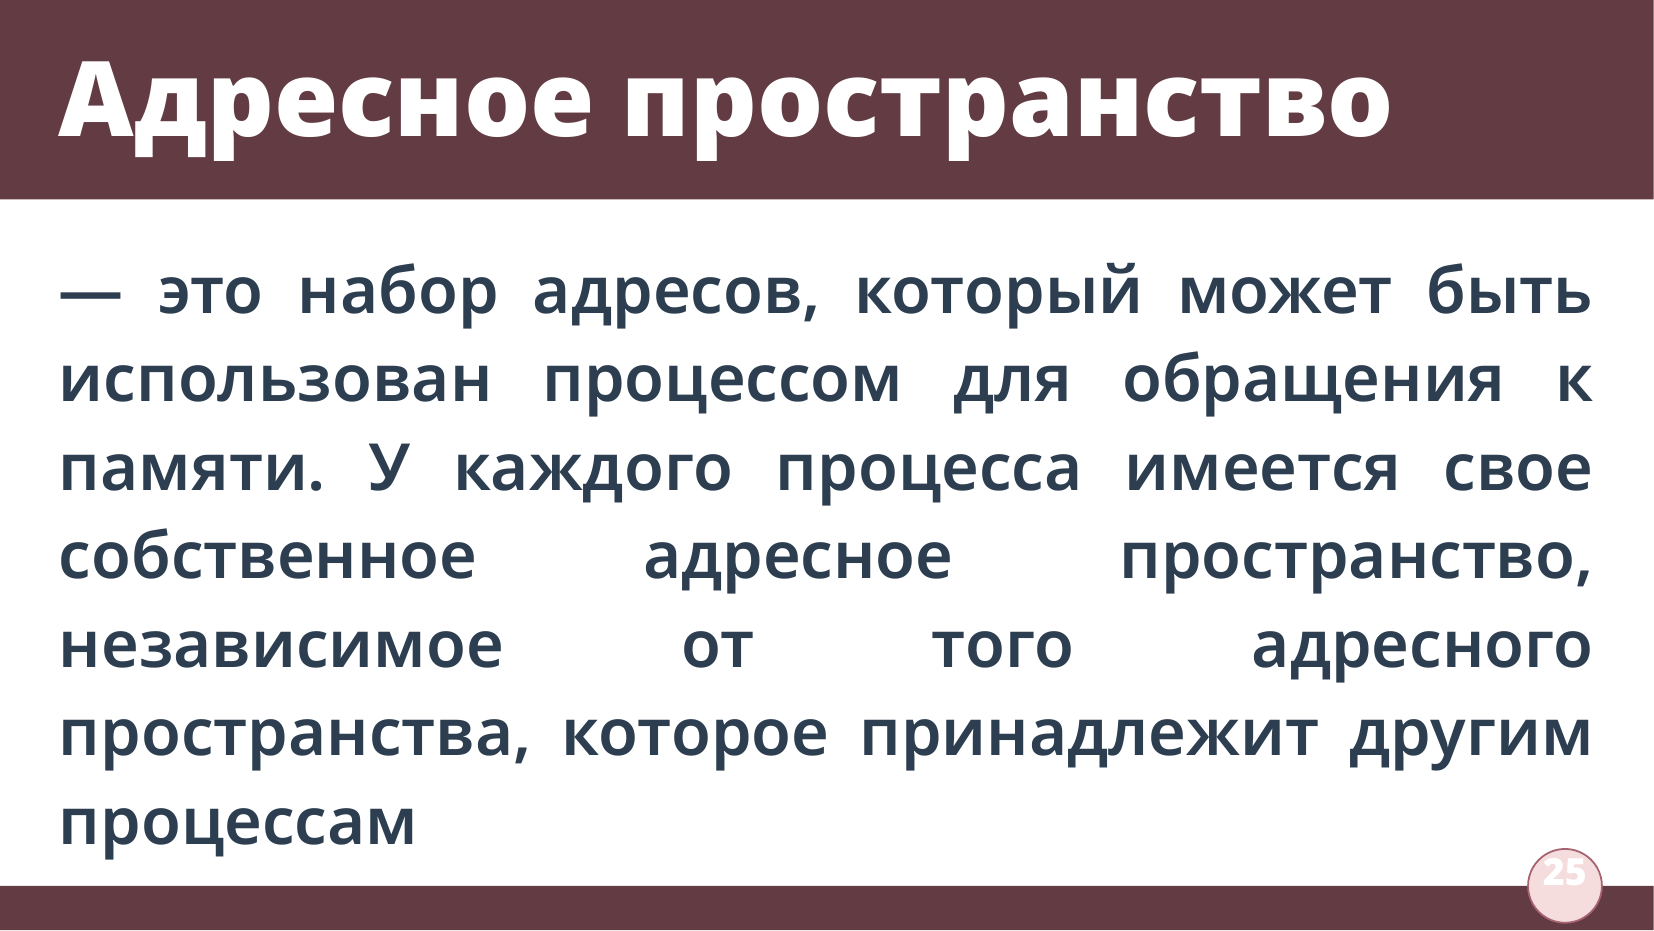

# Адресное пространство
— это набор адресов, который может быть использован процессом для обращения к памяти. У каждого процесса имеется свое собственное адресное пространство, независимое от того адресного пространства, которое принадлежит другим процессам